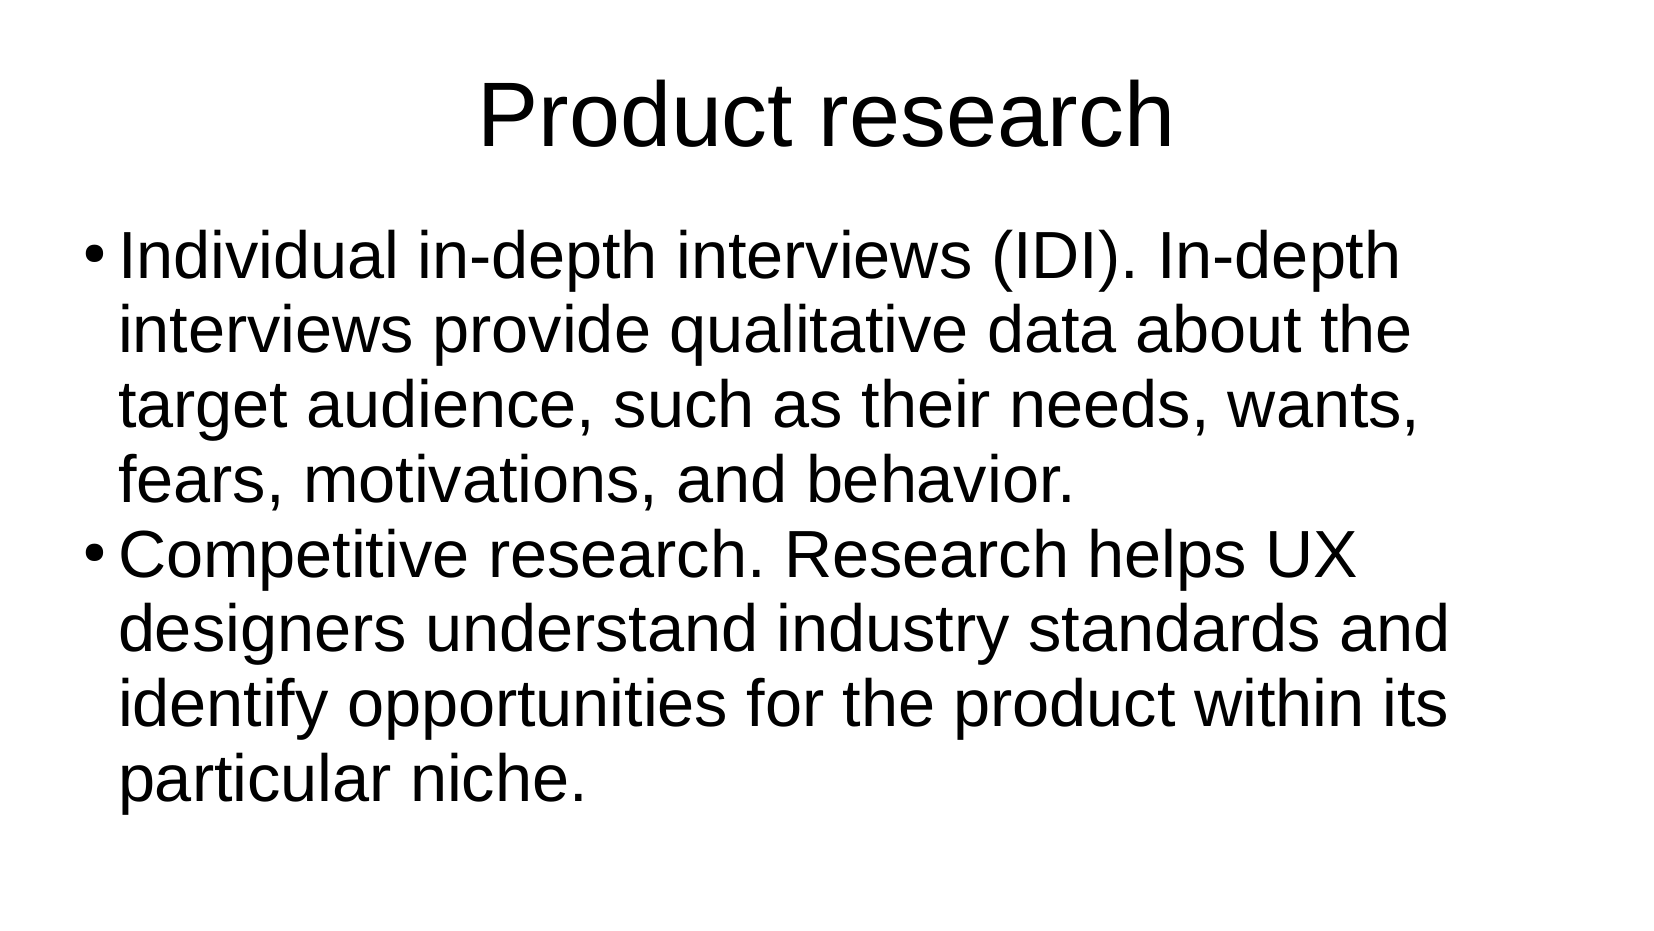

# Product research
Individual in-depth interviews (IDI). In-depth interviews provide qualitative data about the target audience, such as their needs, wants, fears, motivations, and behavior.
Competitive research. Research helps UX designers understand industry standards and identify opportunities for the product within its particular niche.